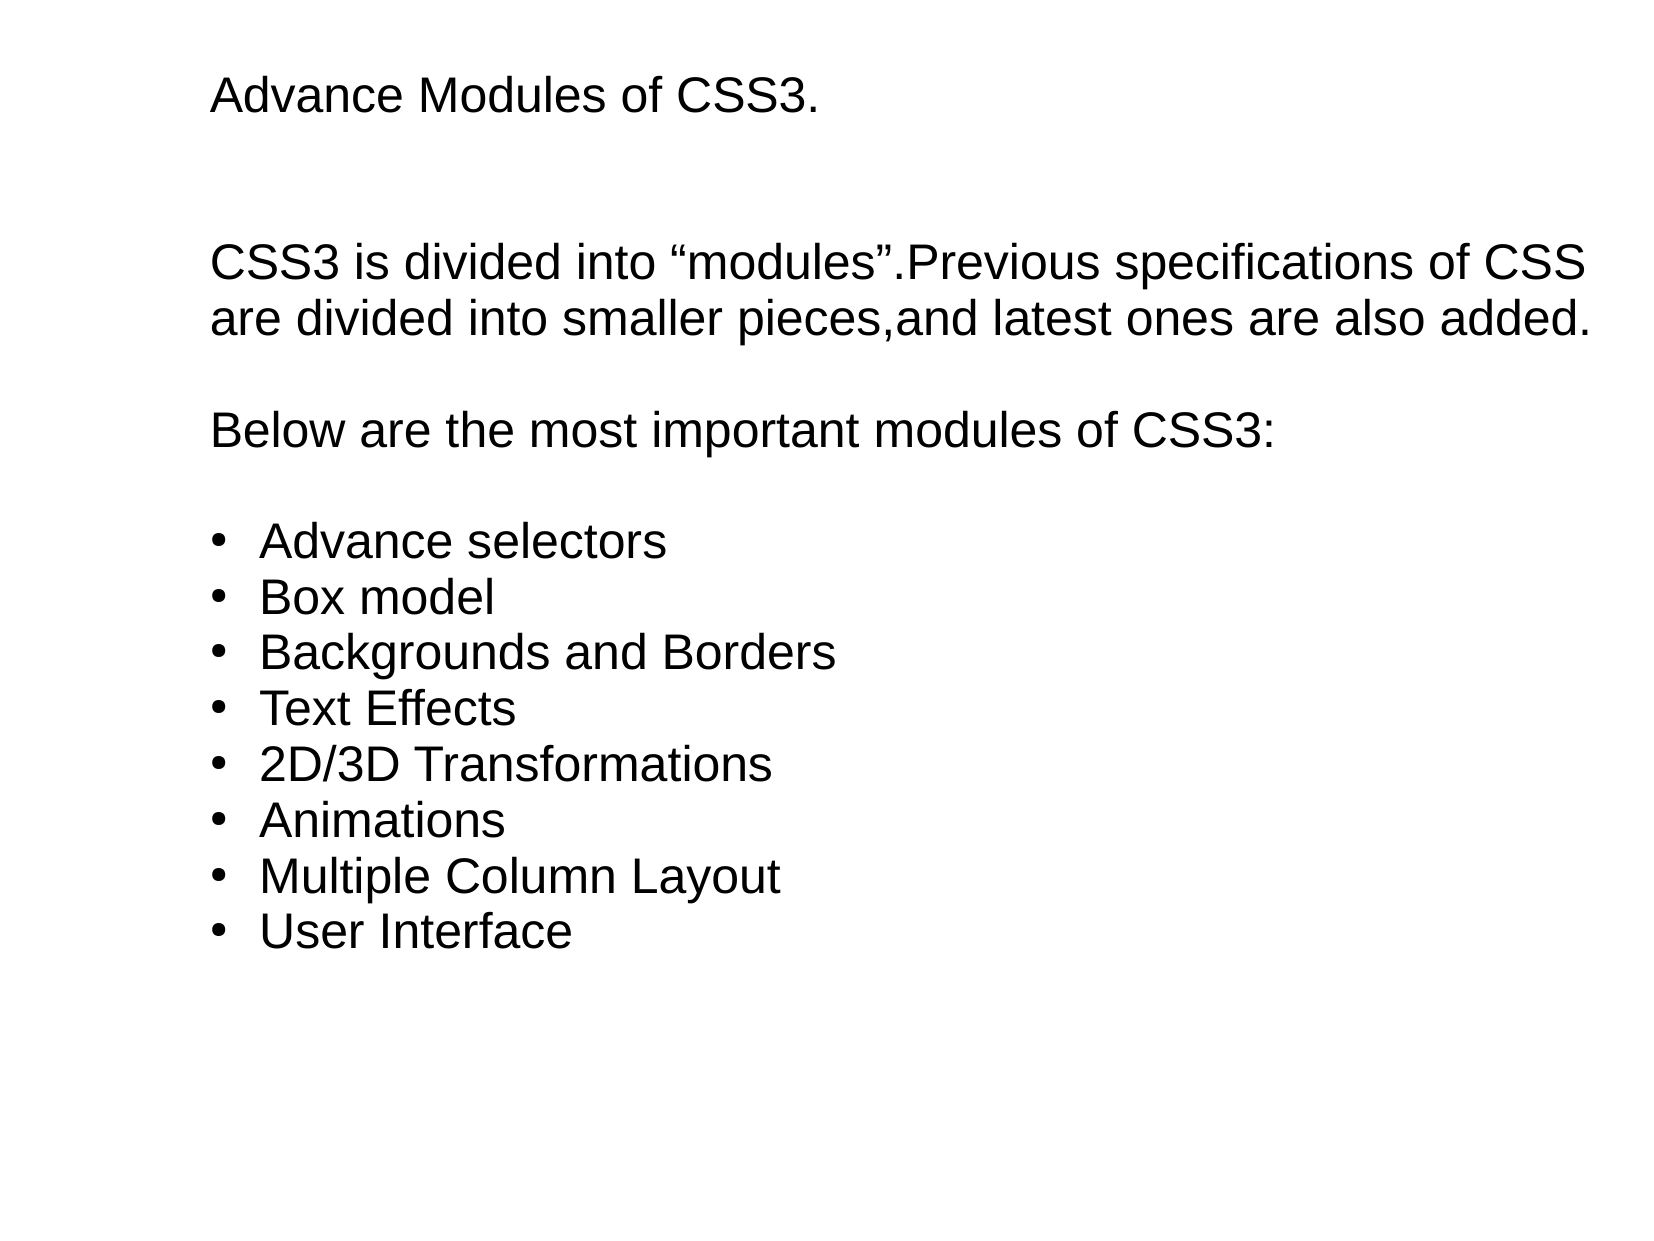

Advance Modules of CSS3.
CSS3 is divided into “modules”.Previous specifications of CSS
are divided into smaller pieces,and latest ones are also added.
Below are the most important modules of CSS3:
 Advance selectors
 Box model
 Backgrounds and Borders
 Text Effects
 2D/3D Transformations
 Animations
 Multiple Column Layout
 User Interface